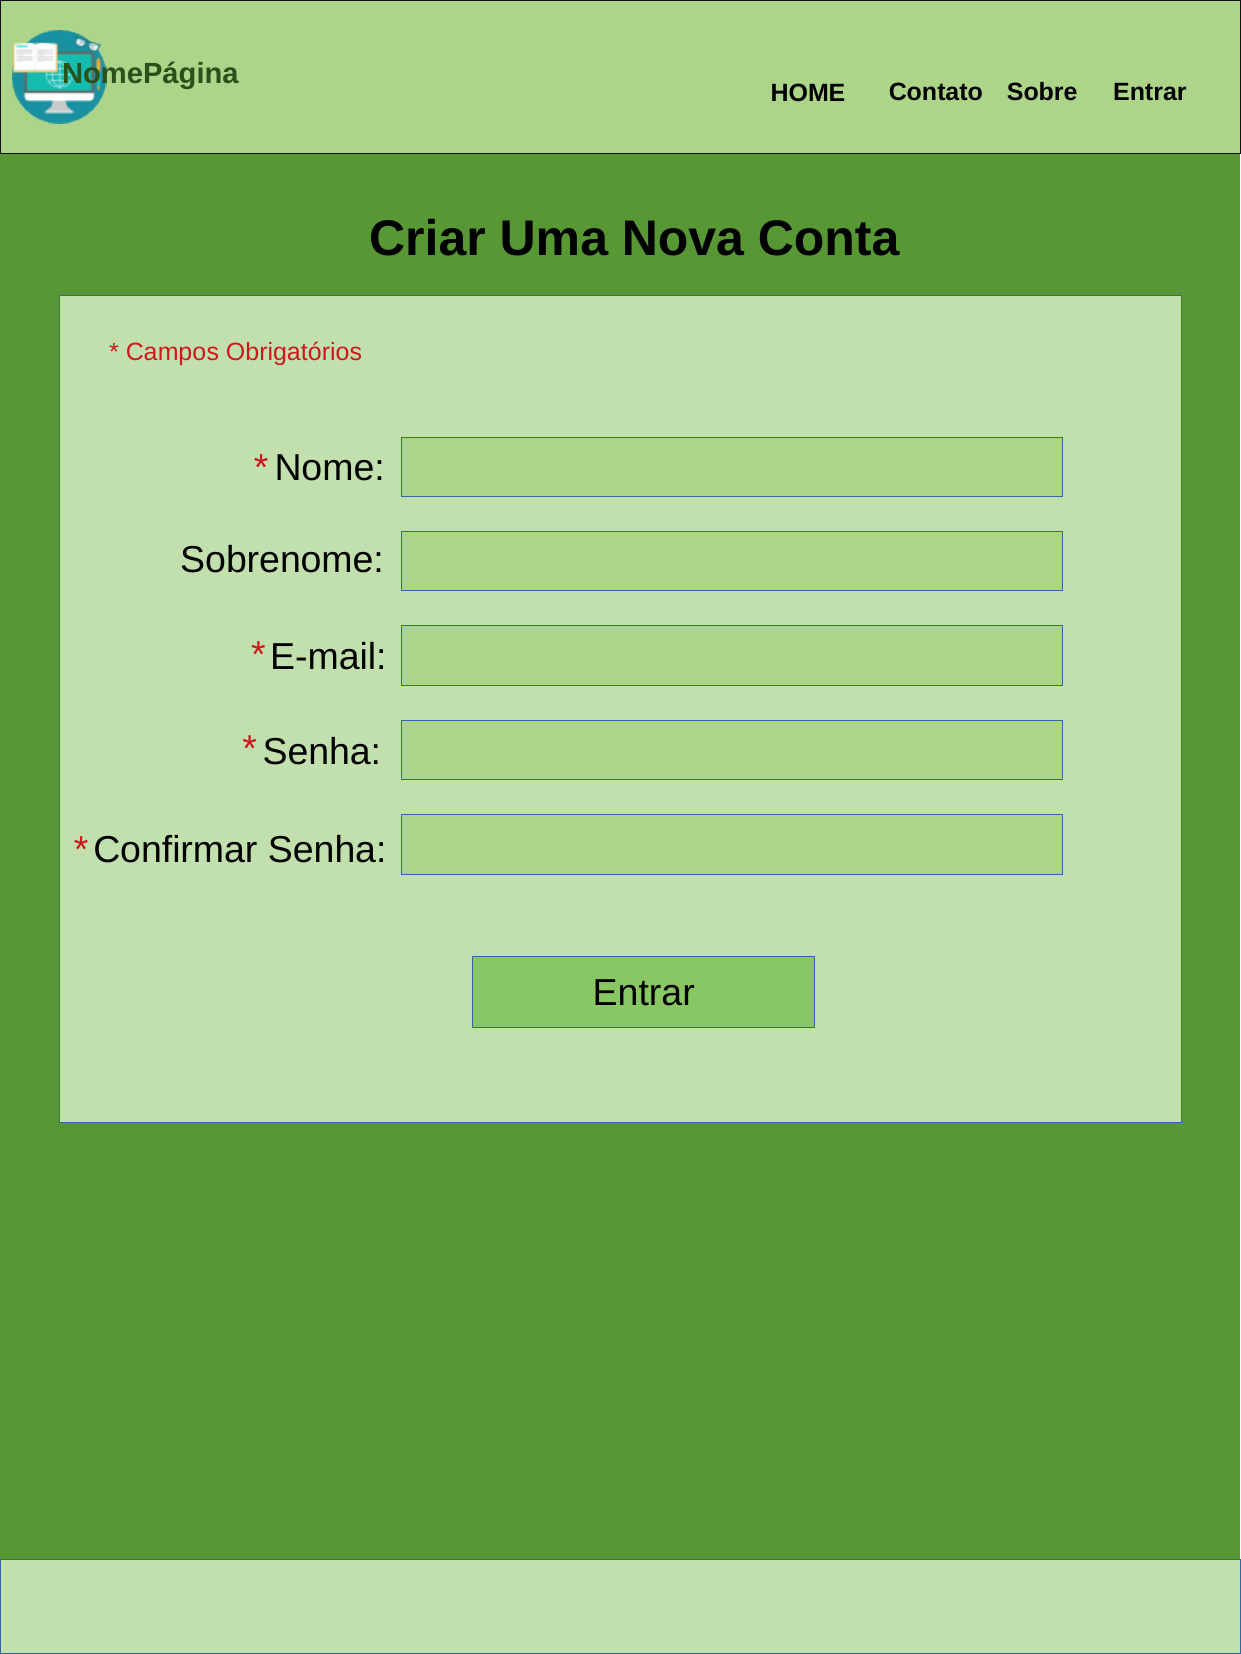

NomePágina
Contato
Sobre
Entrar
HOME
Criar Uma Nova Conta
* Campos Obrigatórios
*
Nome:
Sobrenome:
*
E-mail:
*
Senha:
*
Confirmar Senha:
Entrar